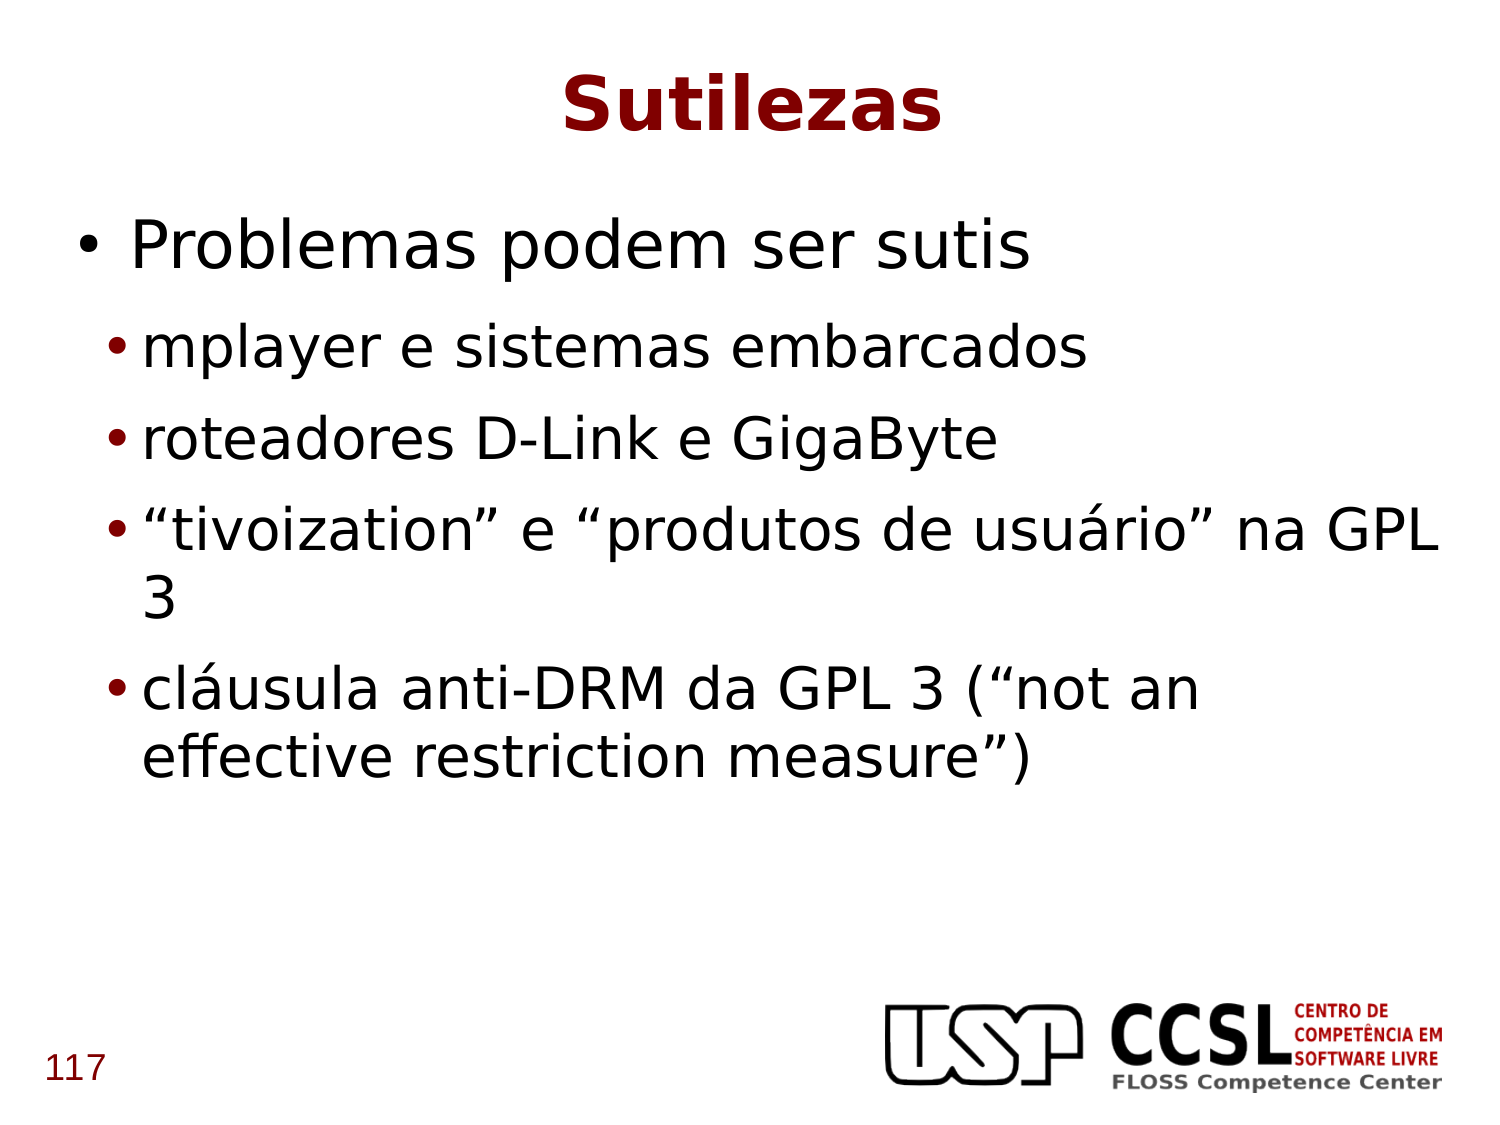

# Sutilezas
Problemas podem ser sutis
mplayer e sistemas embarcados
roteadores D-Link e GigaByte
“tivoization” e “produtos de usuário” na GPL 3
cláusula anti-DRM da GPL 3 (“not an effective restriction measure”)